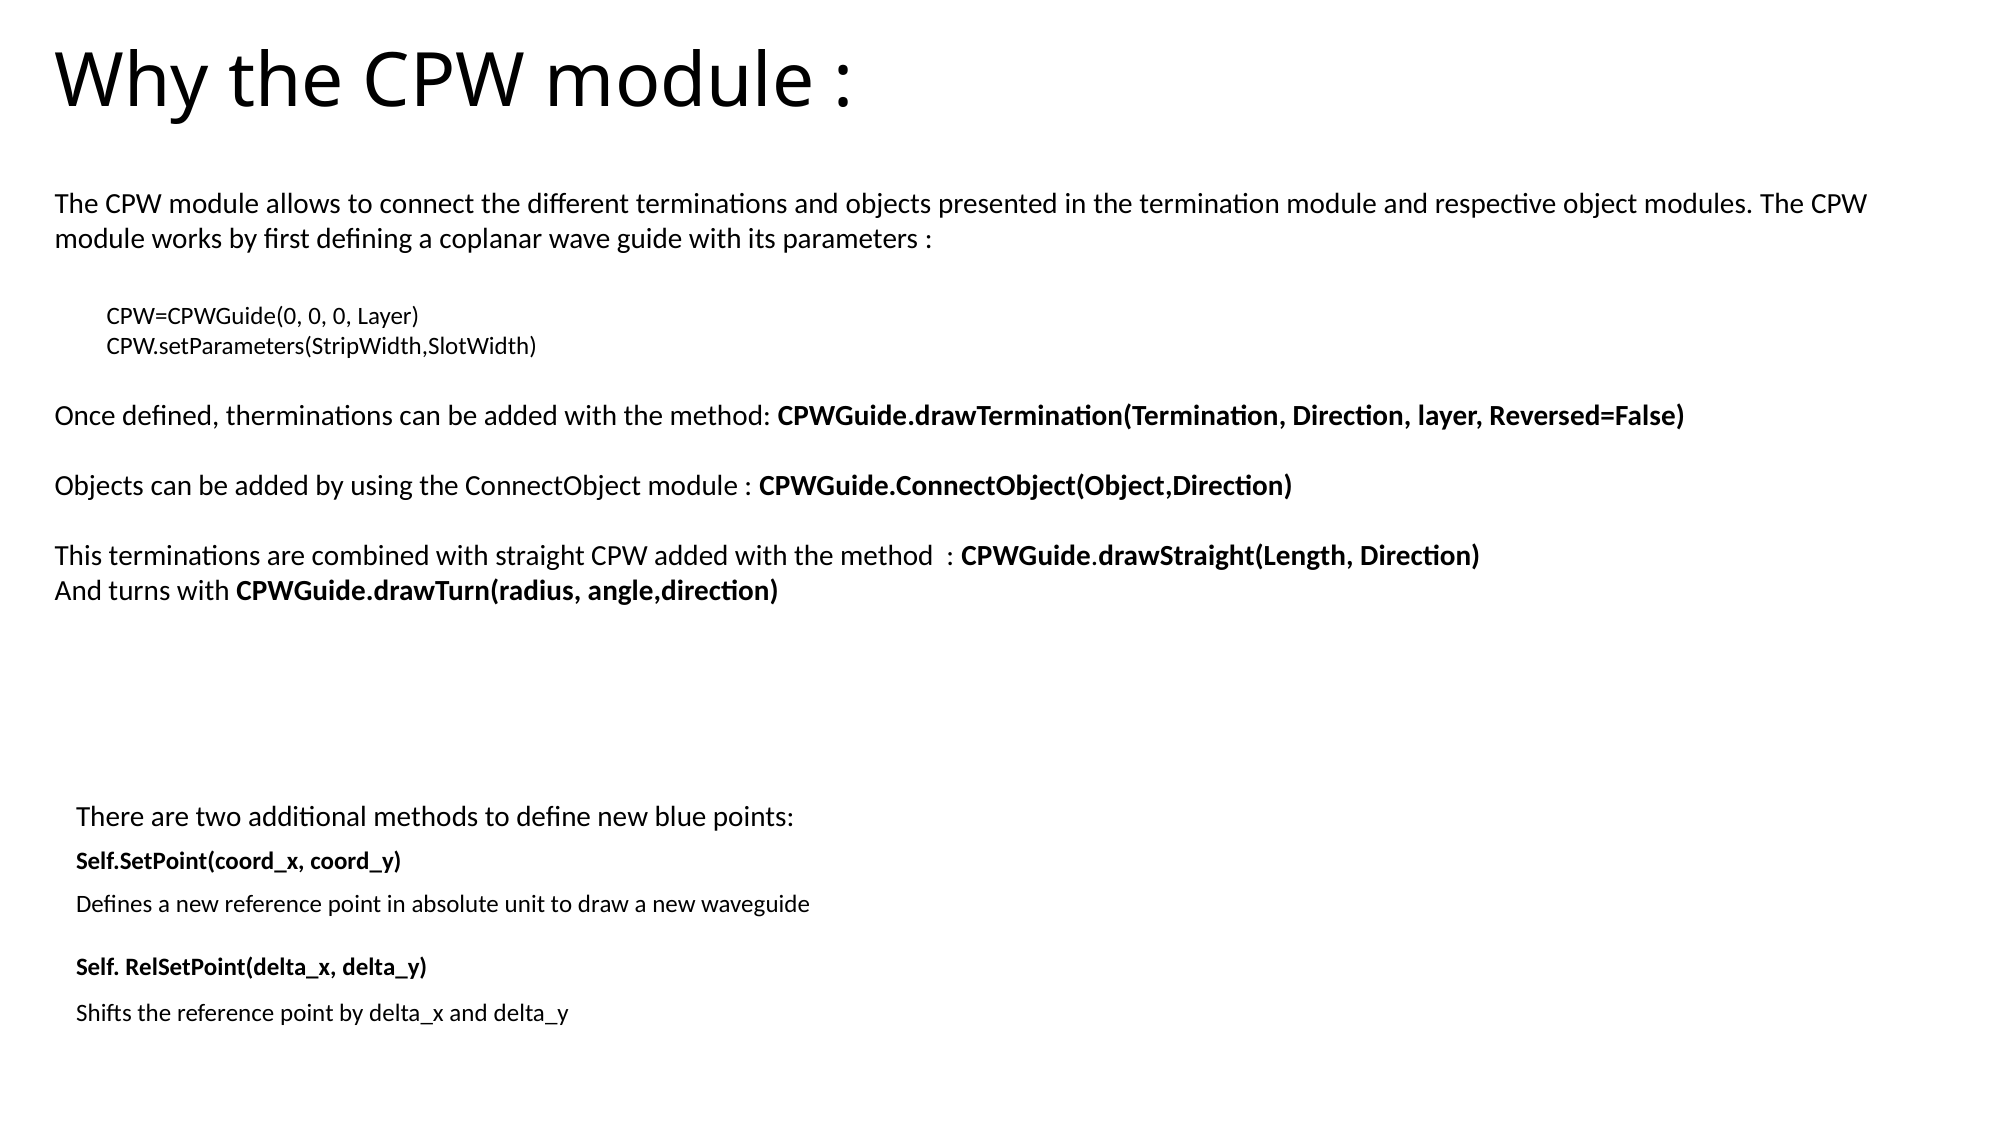

# Why the CPW module :
The CPW module allows to connect the different terminations and objects presented in the termination module and respective object modules. The CPW module works by first defining a coplanar wave guide with its parameters :
CPW=CPWGuide(0, 0, 0, Layer)
CPW.setParameters(StripWidth,SlotWidth)
Once defined, therminations can be added with the method: CPWGuide.drawTermination(Termination, Direction, layer, Reversed=False)
Objects can be added by using the ConnectObject module : CPWGuide.ConnectObject(Object,Direction)
This terminations are combined with straight CPW added with the method : CPWGuide.drawStraight(Length, Direction)
And turns with CPWGuide.drawTurn(radius, angle,direction)
There are two additional methods to define new blue points:
Self.SetPoint(coord_x, coord_y)
Defines a new reference point in absolute unit to draw a new waveguide
Self. RelSetPoint(delta_x, delta_y)
Shifts the reference point by delta_x and delta_y